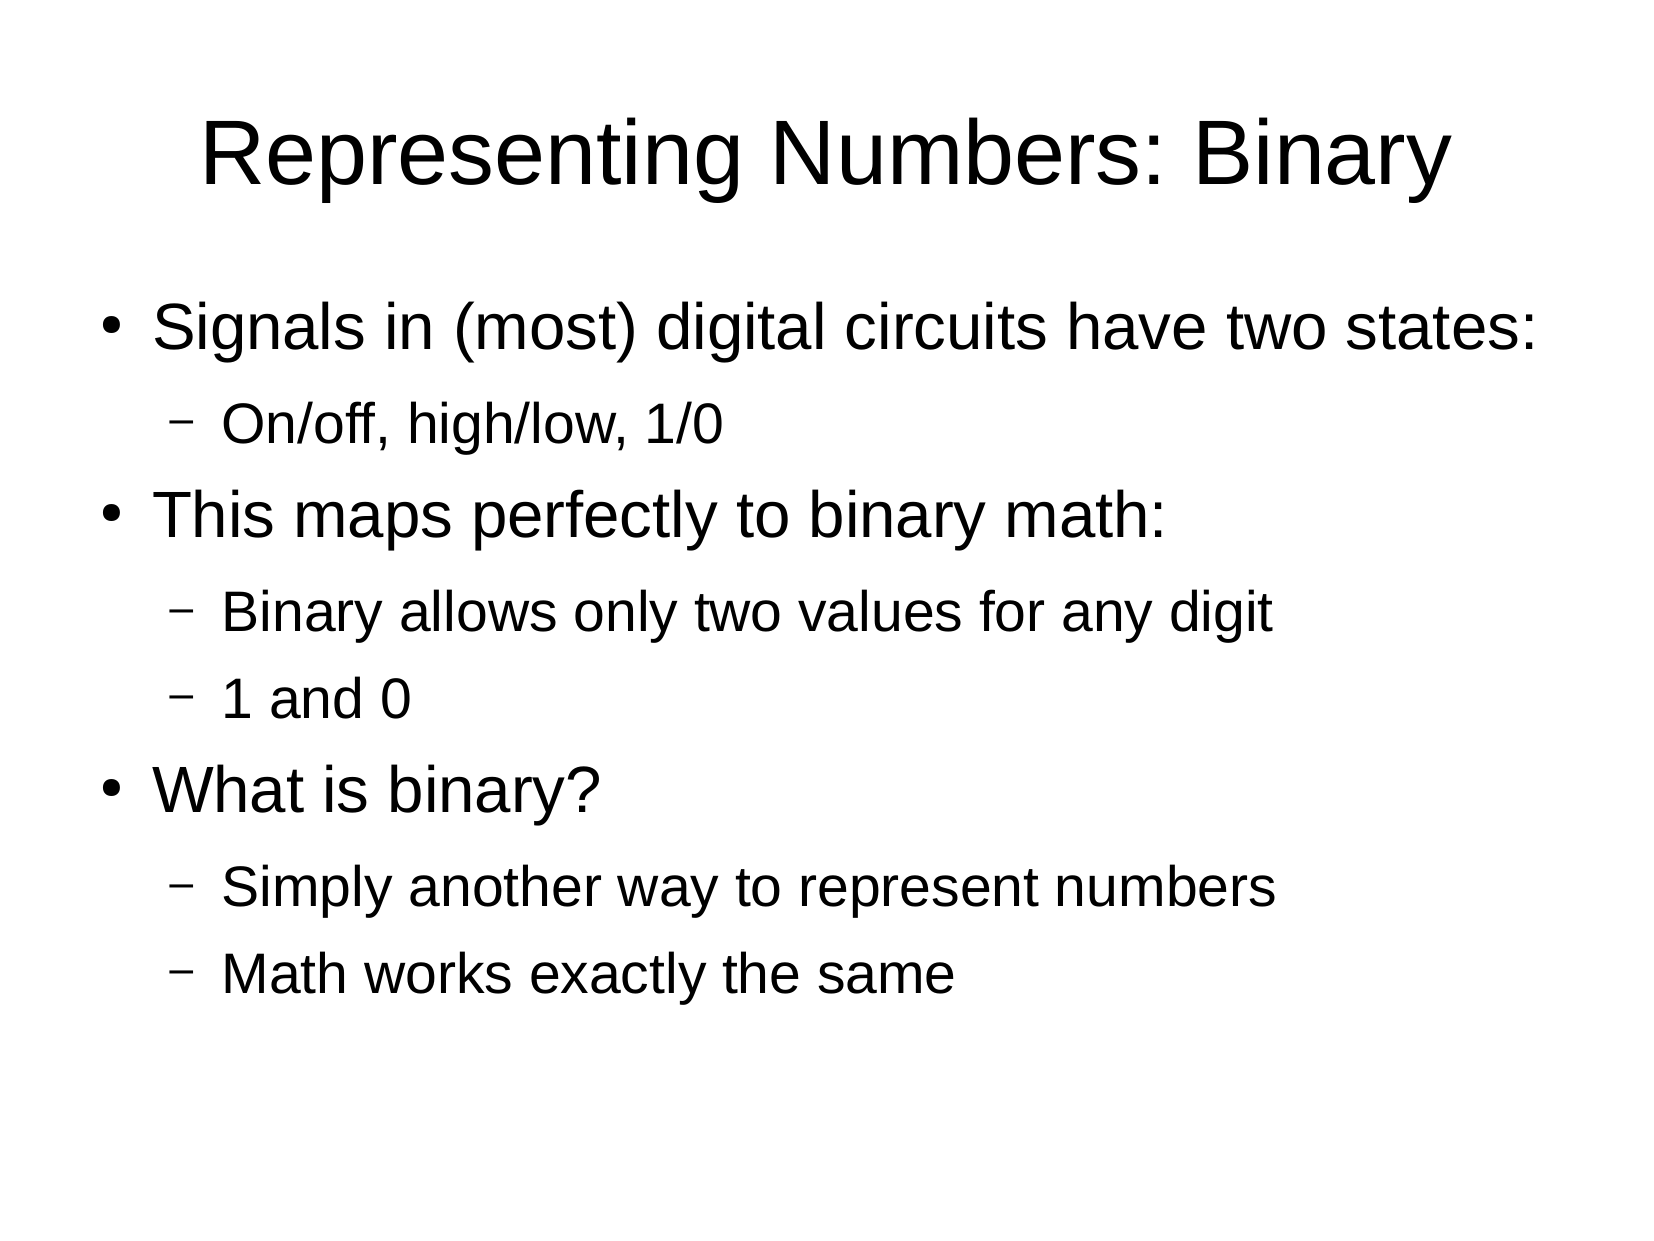

# Representing Numbers: Binary
Signals in (most) digital circuits have two states:
On/off, high/low, 1/0
This maps perfectly to binary math:
Binary allows only two values for any digit
1 and 0
What is binary?
Simply another way to represent numbers
Math works exactly the same